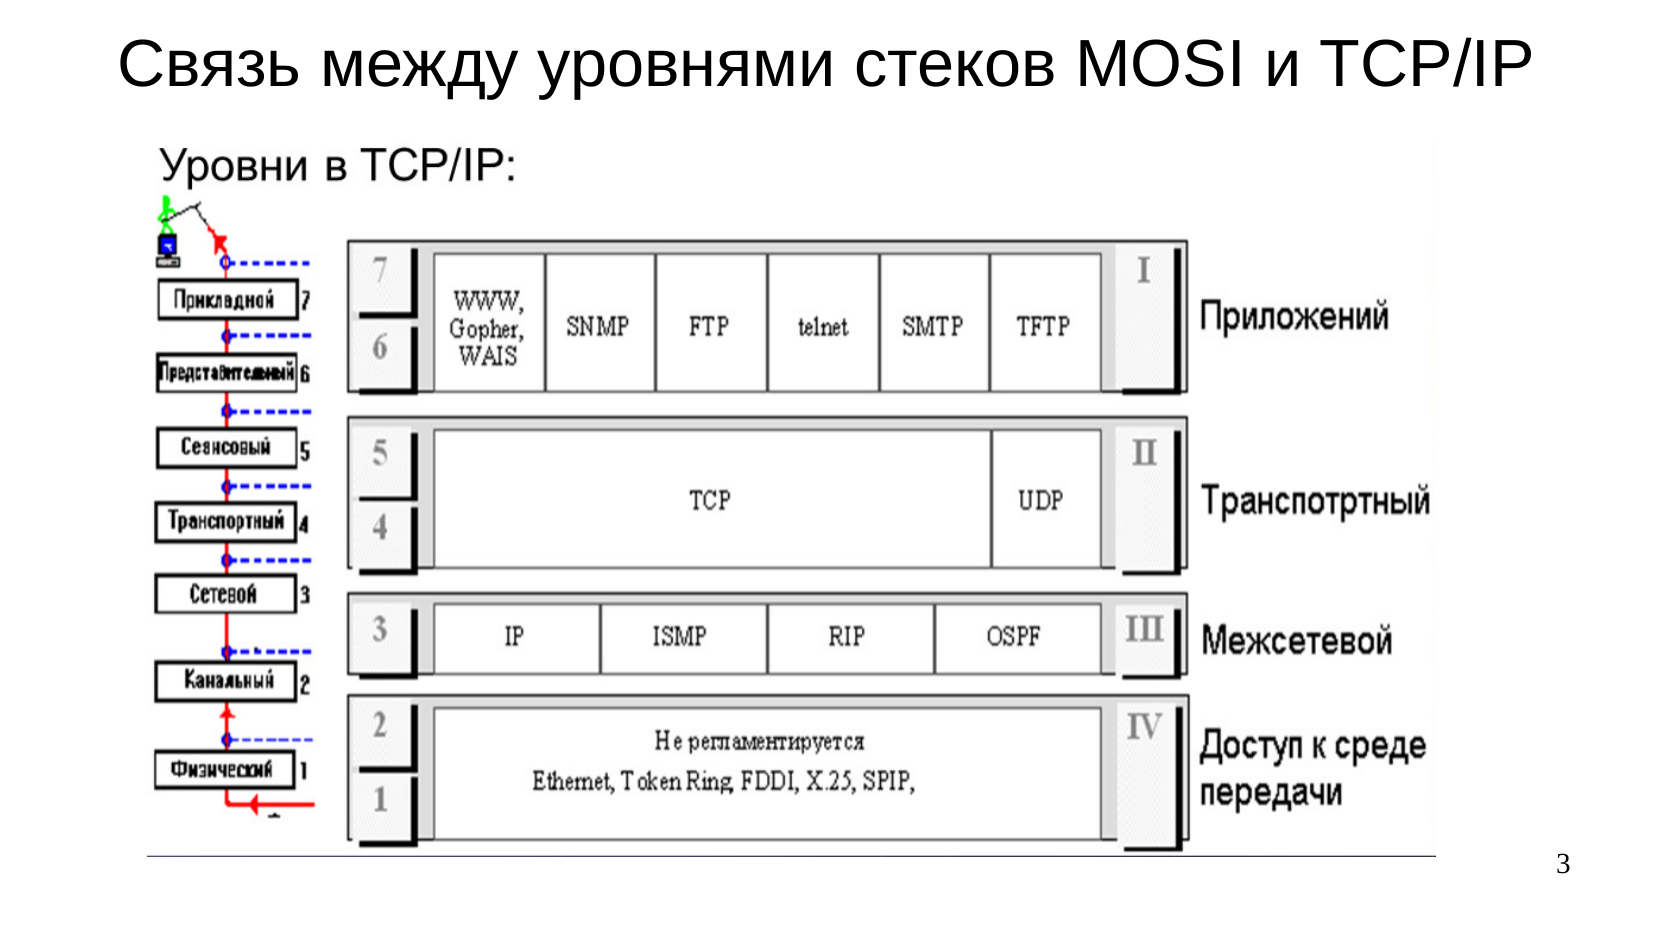

# Связь между уровнями стеков MOSI и TCP/IP
3